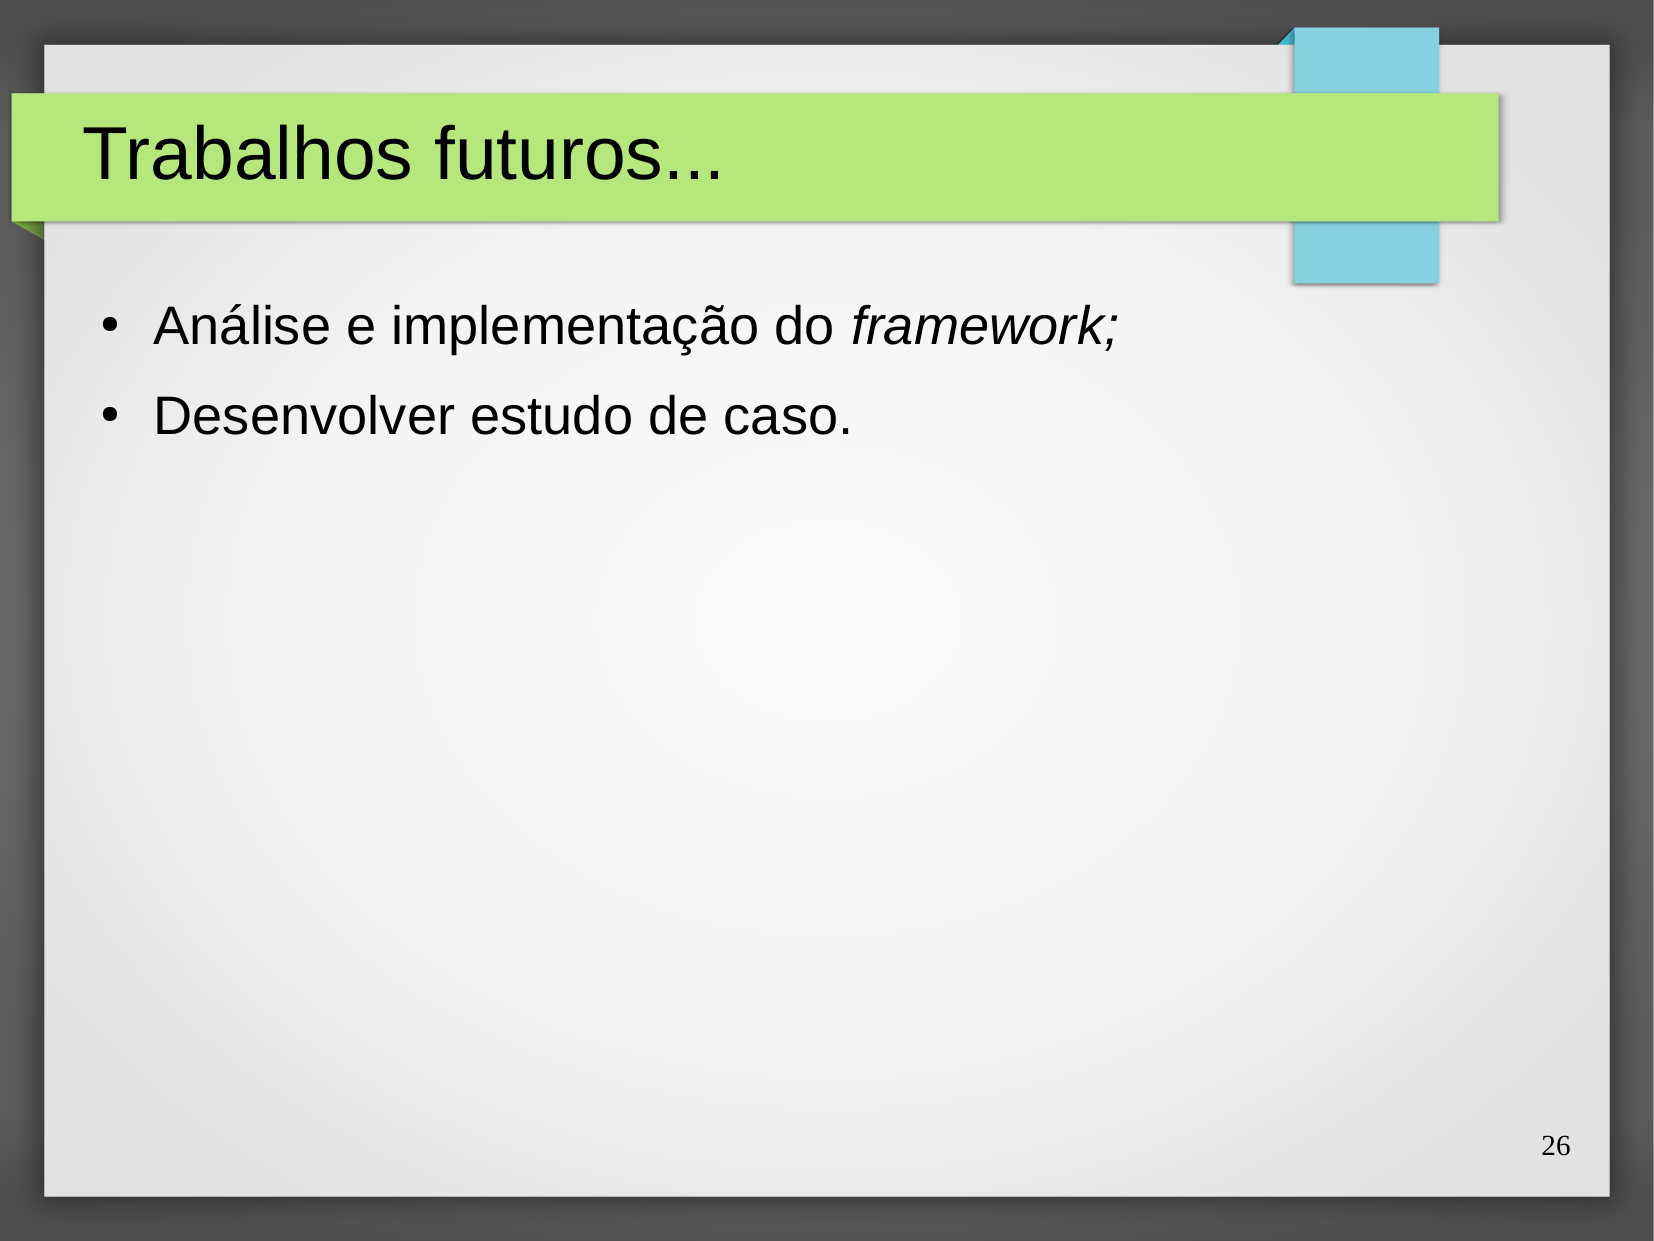

# Trabalhos futuros...
Análise e implementação do framework;
Desenvolver estudo de caso.
26